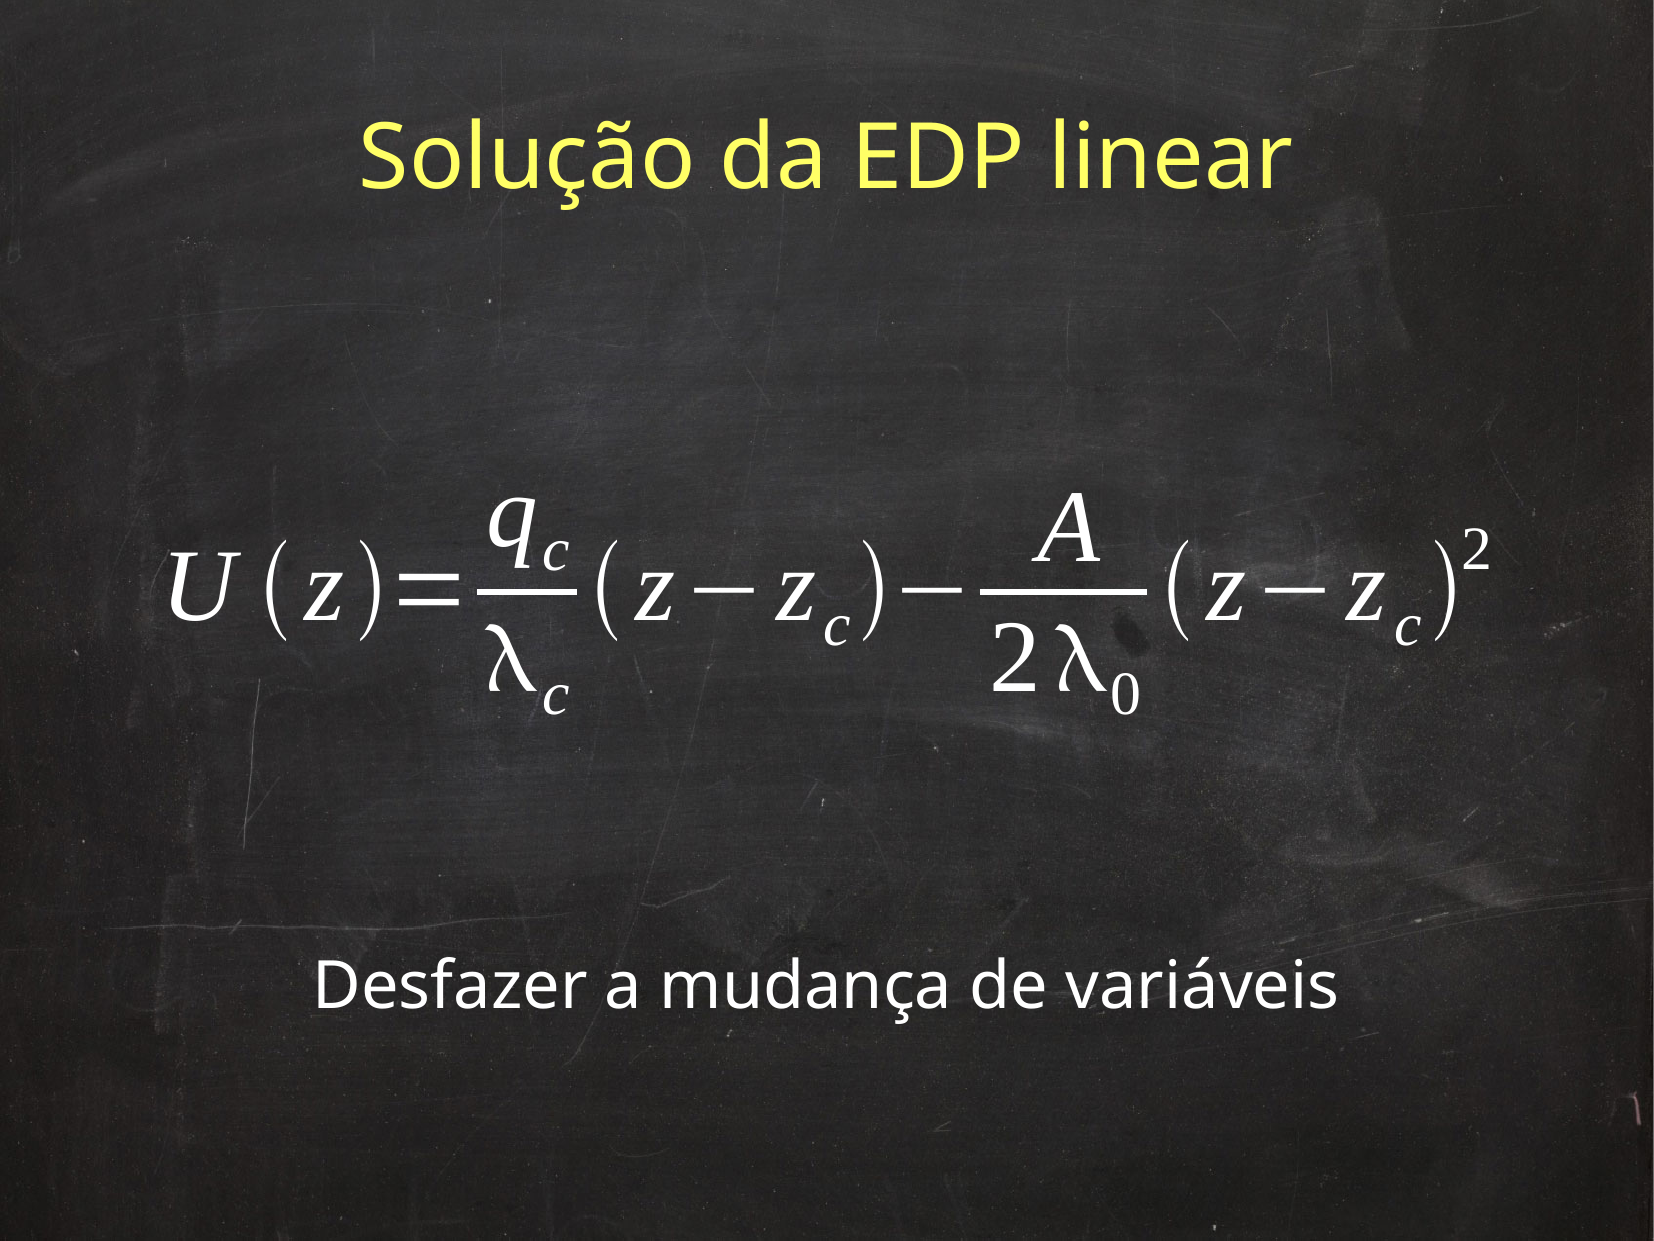

# Solução da EDP linear
Desfazer a mudança de variáveis